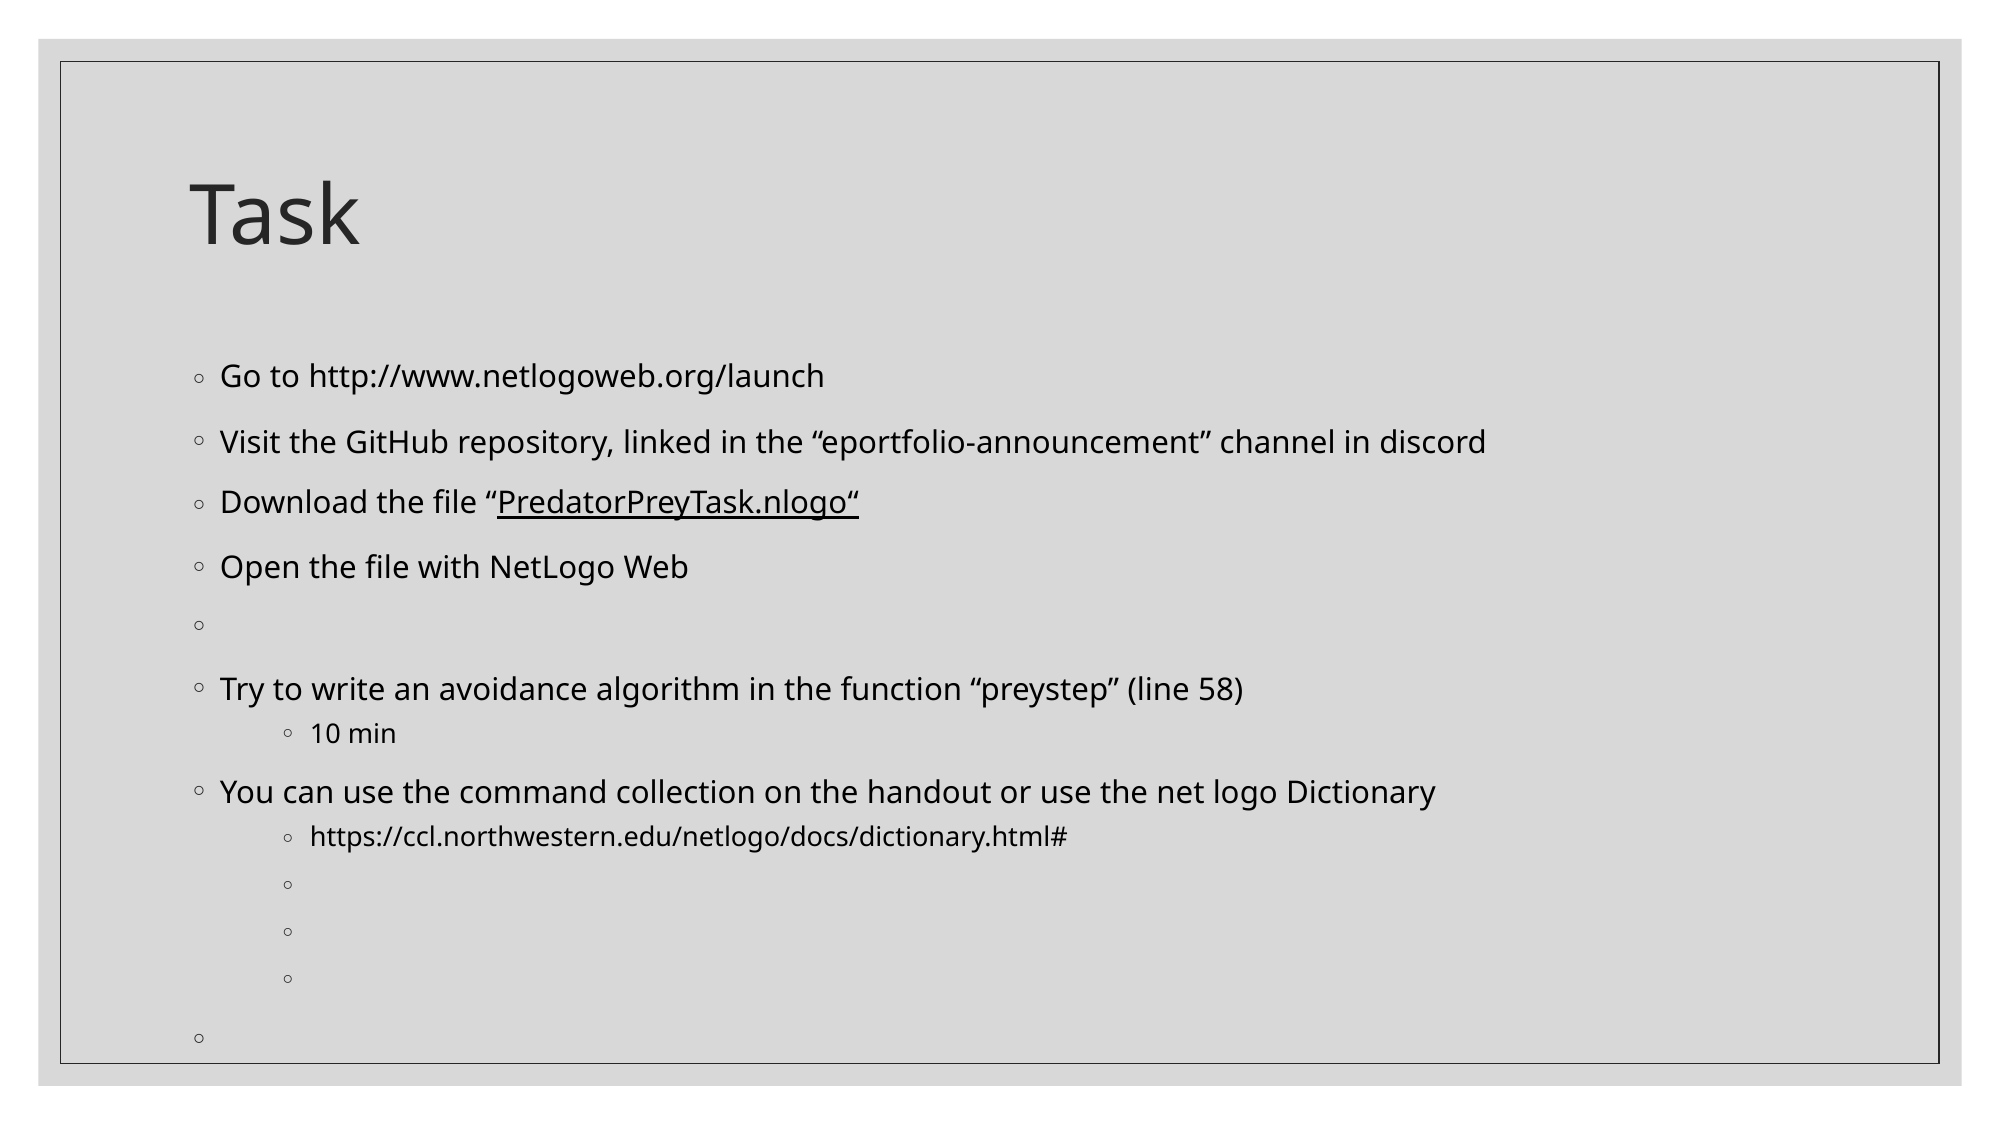

# Task
Go to http://www.netlogoweb.org/launch
Visit the GitHub repository, linked in the “eportfolio-announcement” channel in discord
Download the file “PredatorPreyTask.nlogo“
Open the file with NetLogo Web
Try to write an avoidance algorithm in the function “preystep” (line 58)
10 min
You can use the command collection on the handout or use the net logo Dictionary
https://ccl.northwestern.edu/netlogo/docs/dictionary.html#